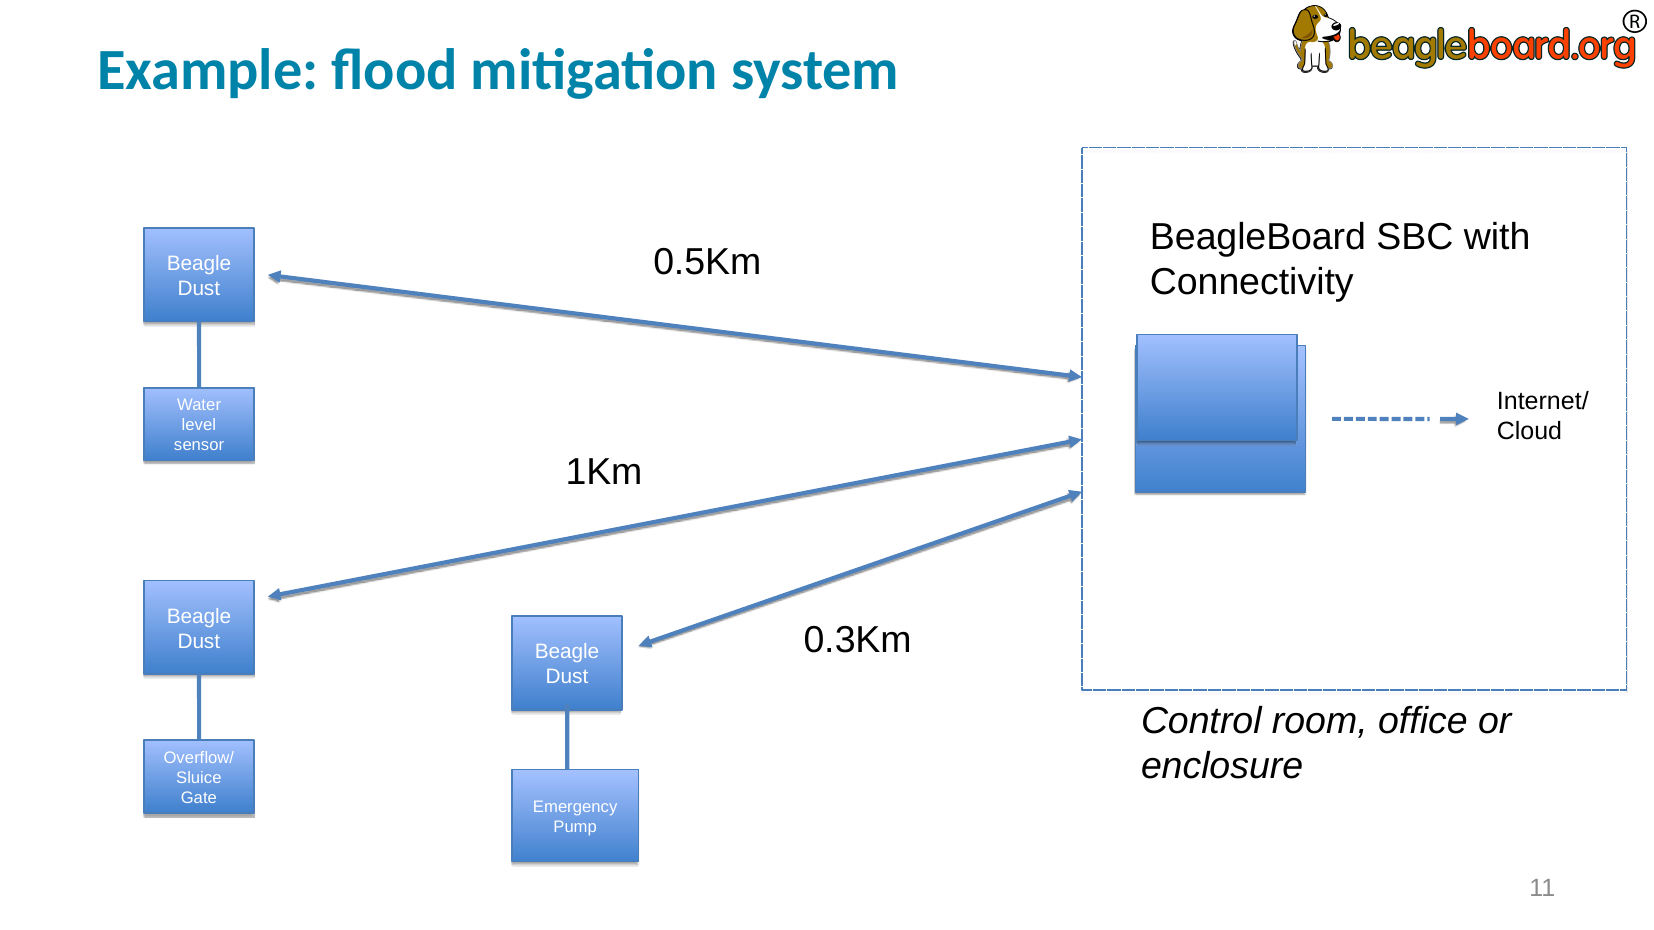

Example: flood mitigation system
BeagleBoard SBC with Connectivity
Beagle Dust
0.5Km
Internet/ Cloud
Water level sensor
1Km
Beagle Dust
0.3Km
Beagle Dust
Control room, office or
enclosure
Overflow/ Sluice Gate
Emergency Pump